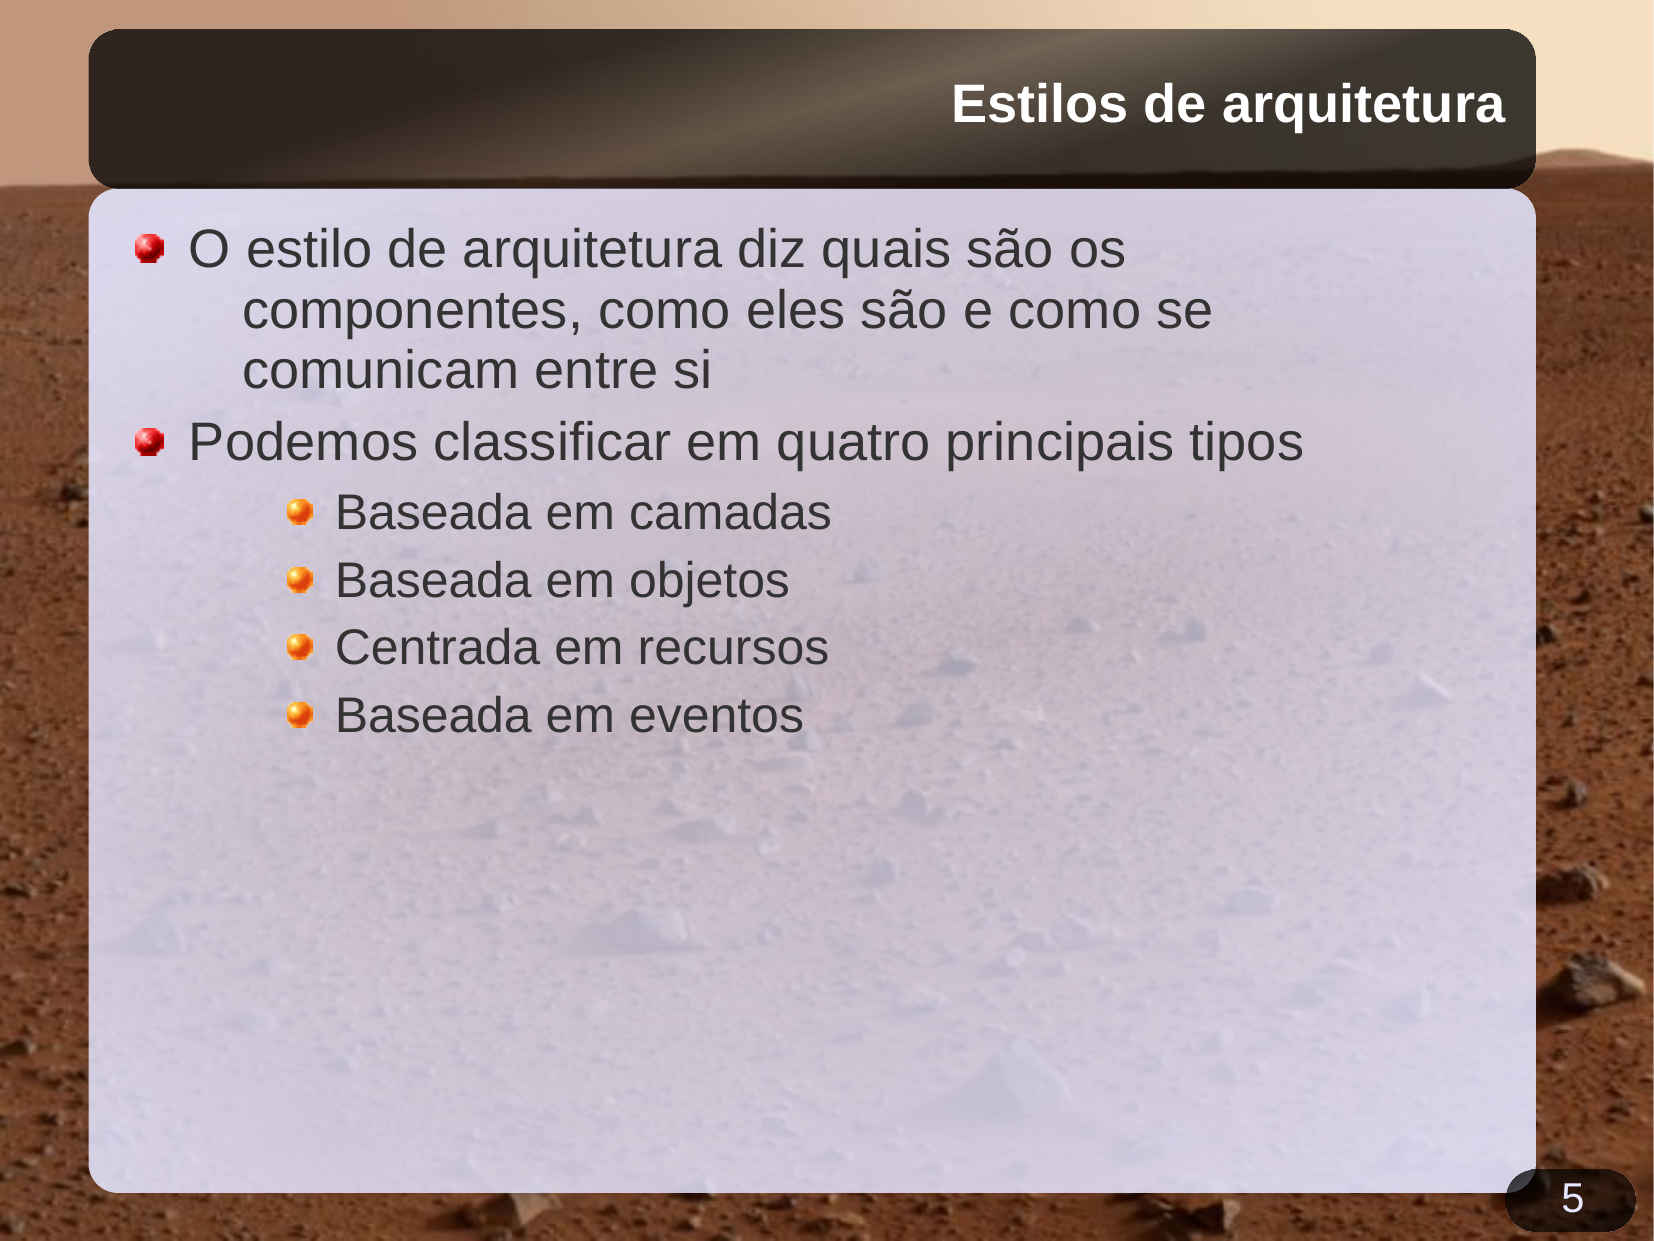

# Estilos de arquitetura
O estilo de arquitetura diz quais são os componentes, como eles são e como se comunicam entre si
Podemos classificar em quatro principais tipos
Baseada em camadas
Baseada em objetos
Centrada em recursos
Baseada em eventos